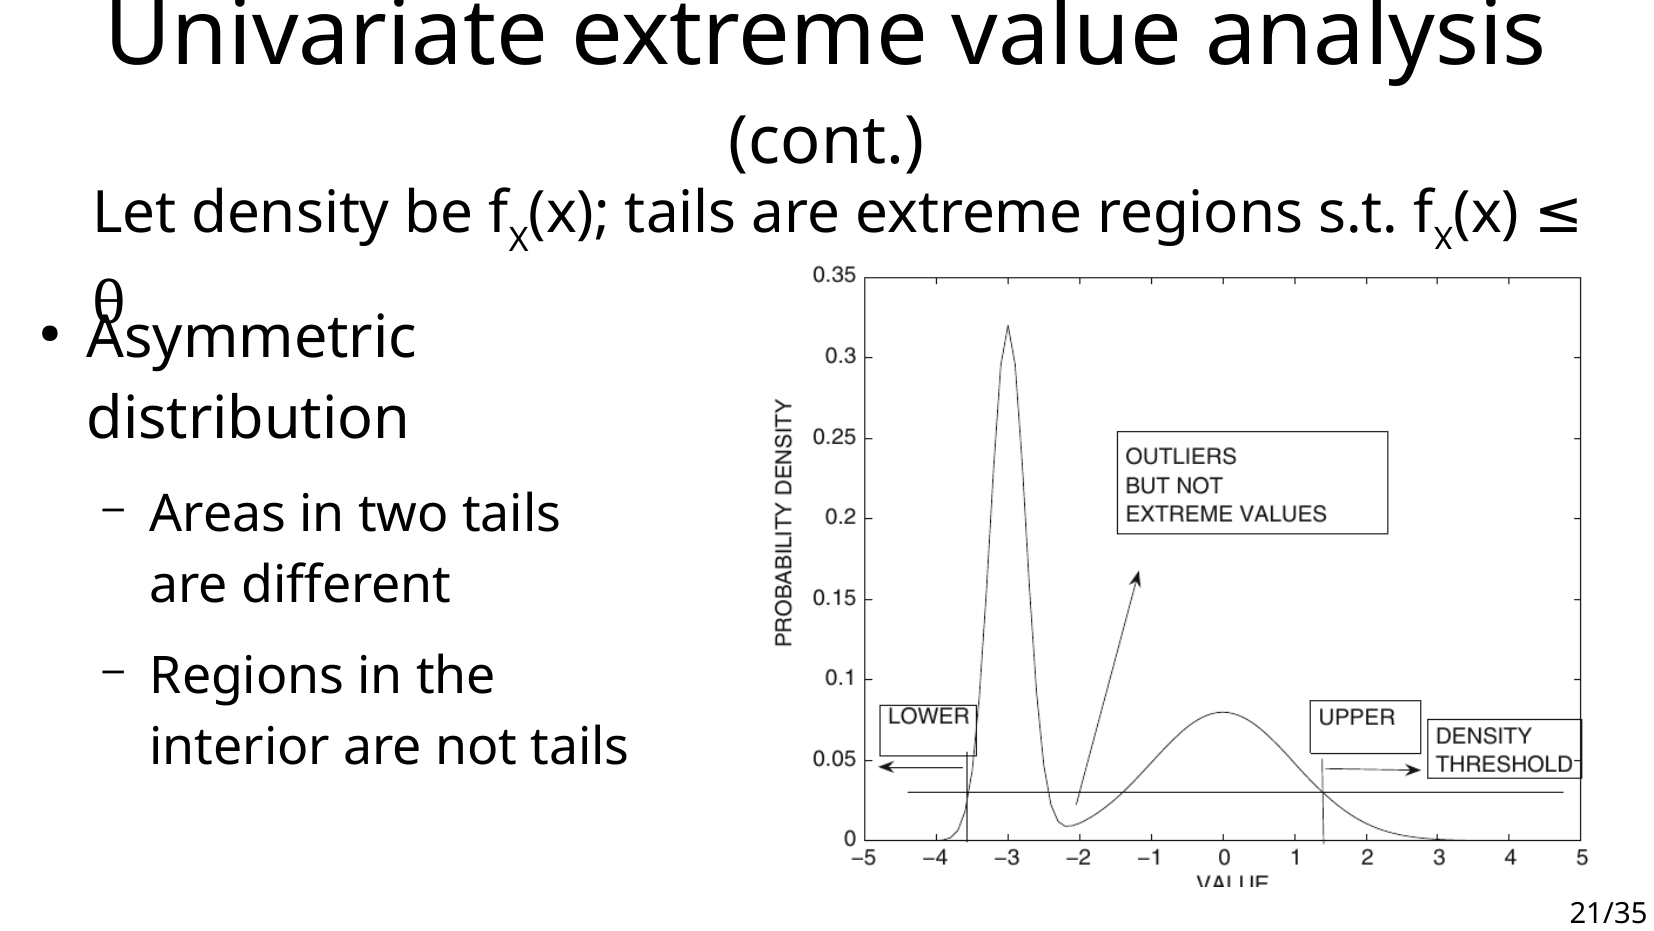

# Univariate extreme value analysis (cont.)
Let density be fX(x); tails are extreme regions s.t. fX(x) ≤ θ
Asymmetric distribution
Areas in two tails are different
Regions in the interior are not tails
21